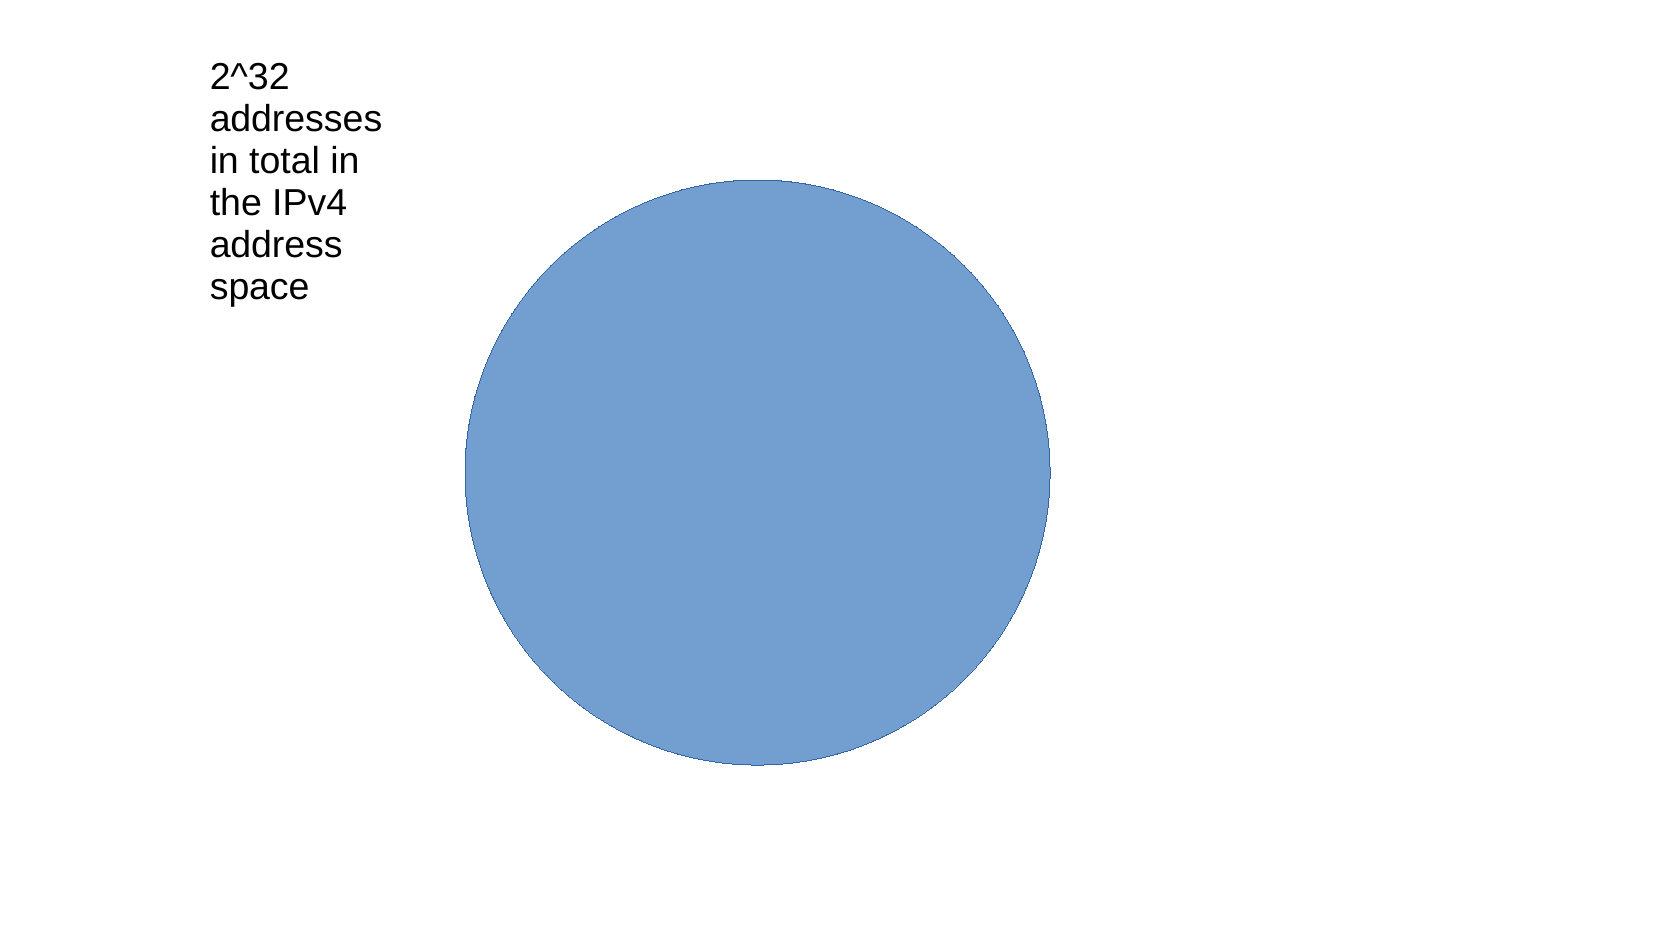

2^32 addresses in total in the IPv4 address space